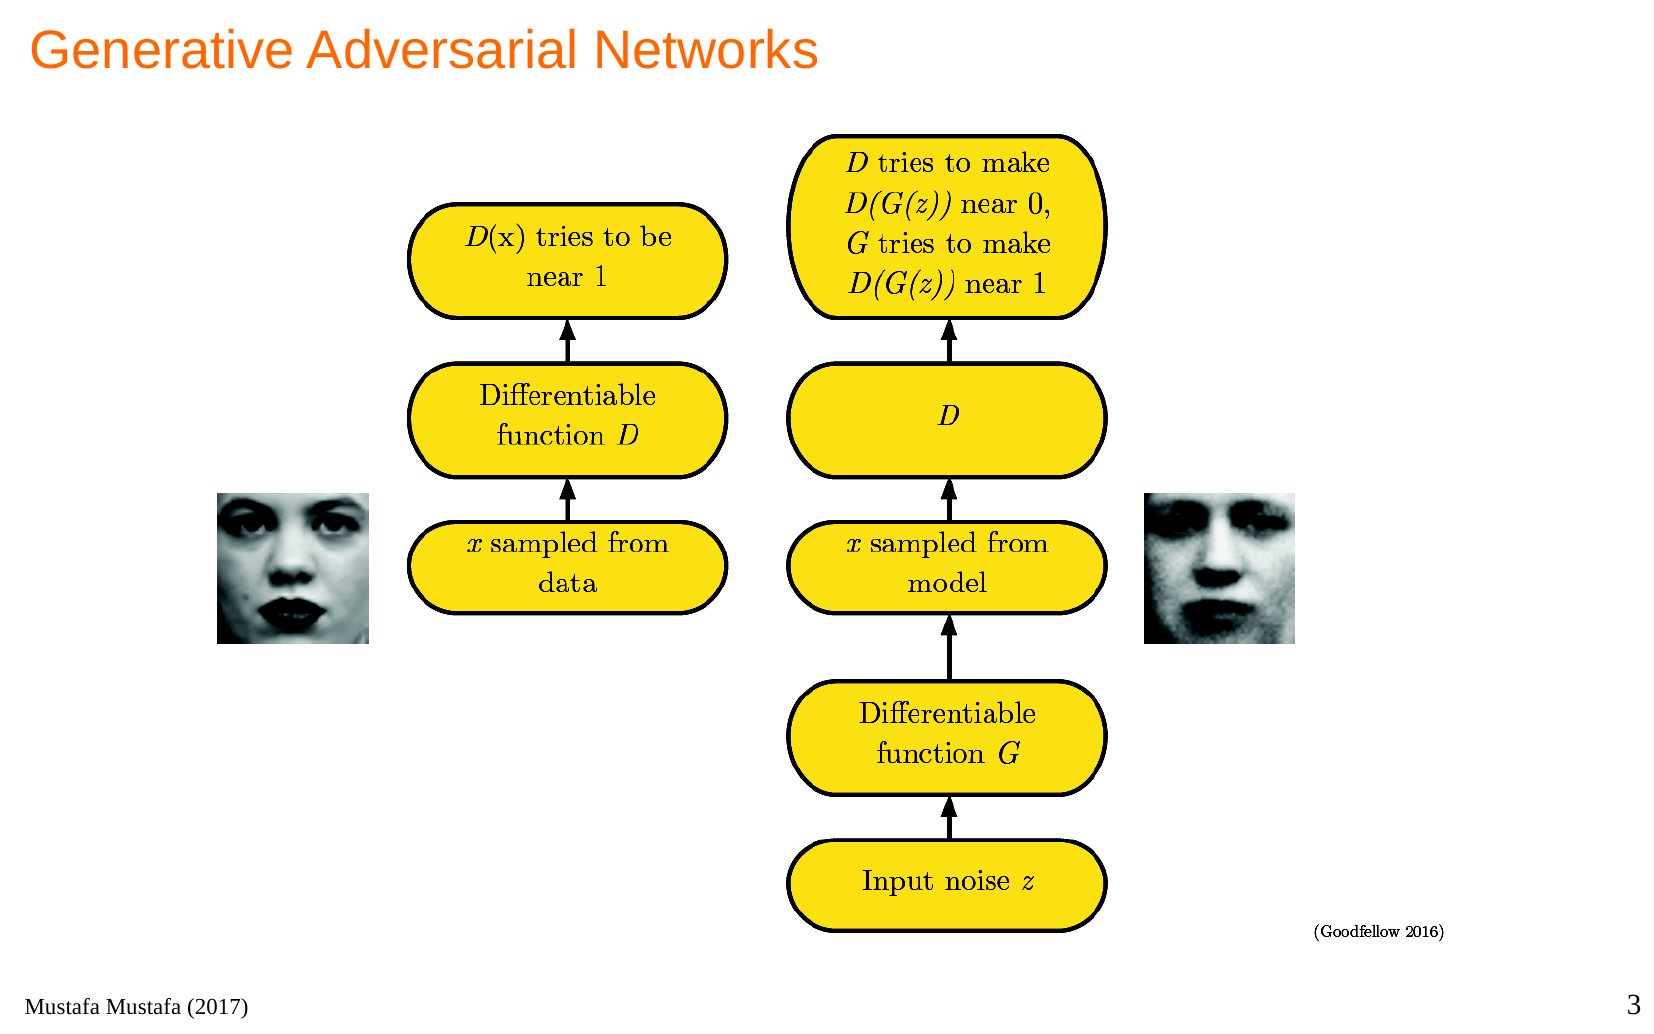

# Generative Adversarial Networks
3
Mustafa Mustafa (2017)